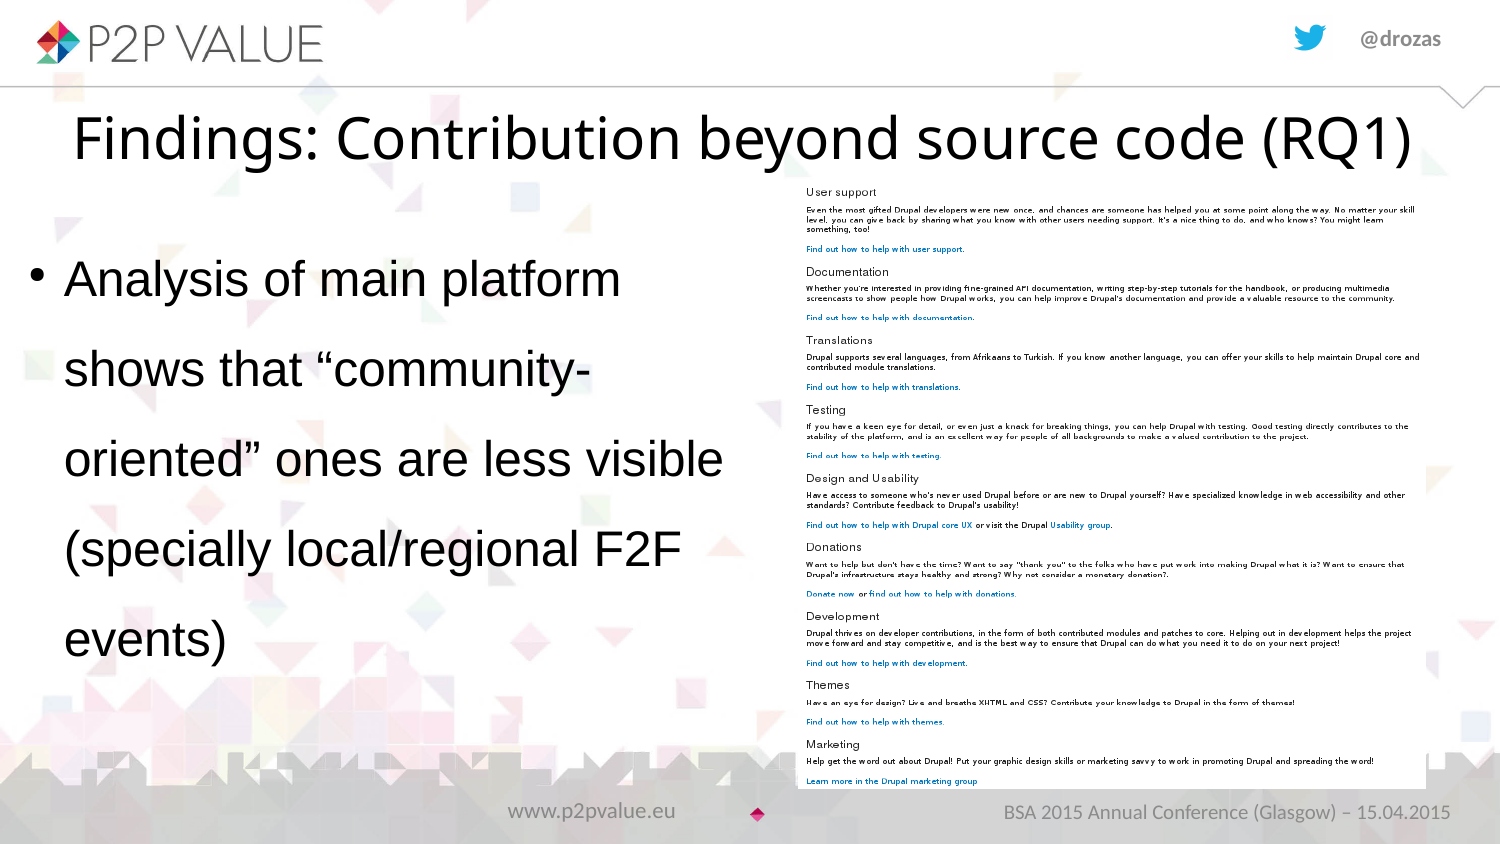

@drozas
Findings: Contribution beyond source code (RQ1)
# Analysis of main platform shows that “community-oriented” ones are less visible (specially local/regional F2F events)
BSA 2015 Annual Conference (Glasgow) – 15.04.2015
www.p2pvalue.eu